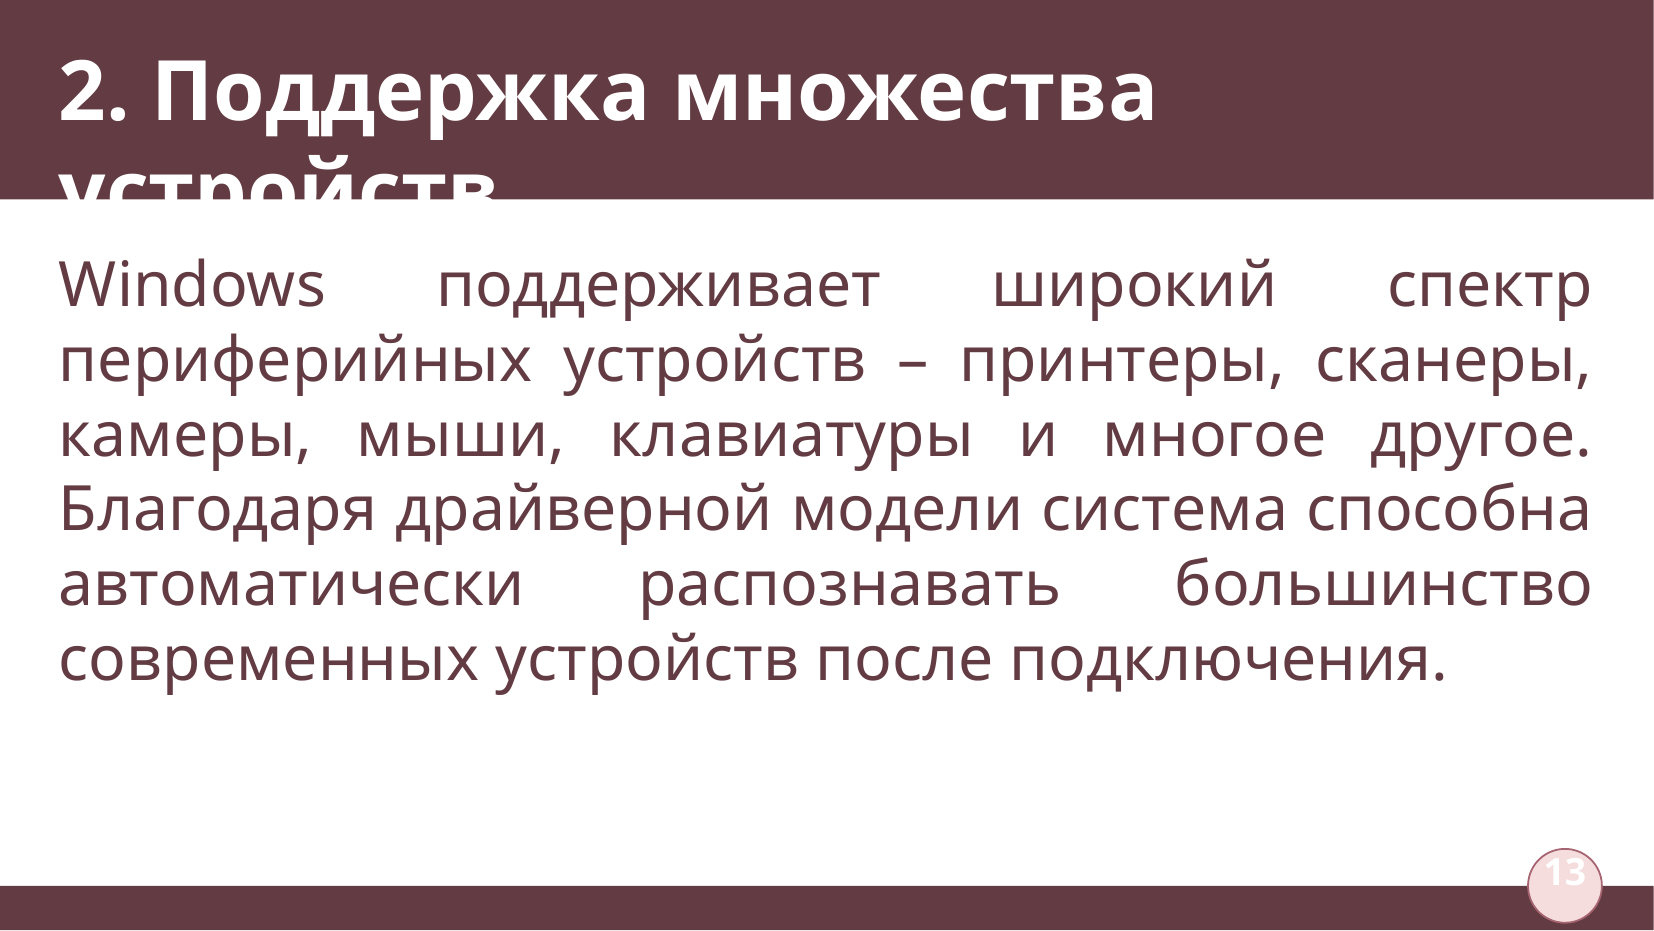

# 2. Поддержка множества устройств
Windows поддерживает широкий спектр периферийных устройств – принтеры, сканеры, камеры, мыши, клавиатуры и многое другое. Благодаря драйверной модели система способна автоматически распознавать большинство современных устройств после подключения.